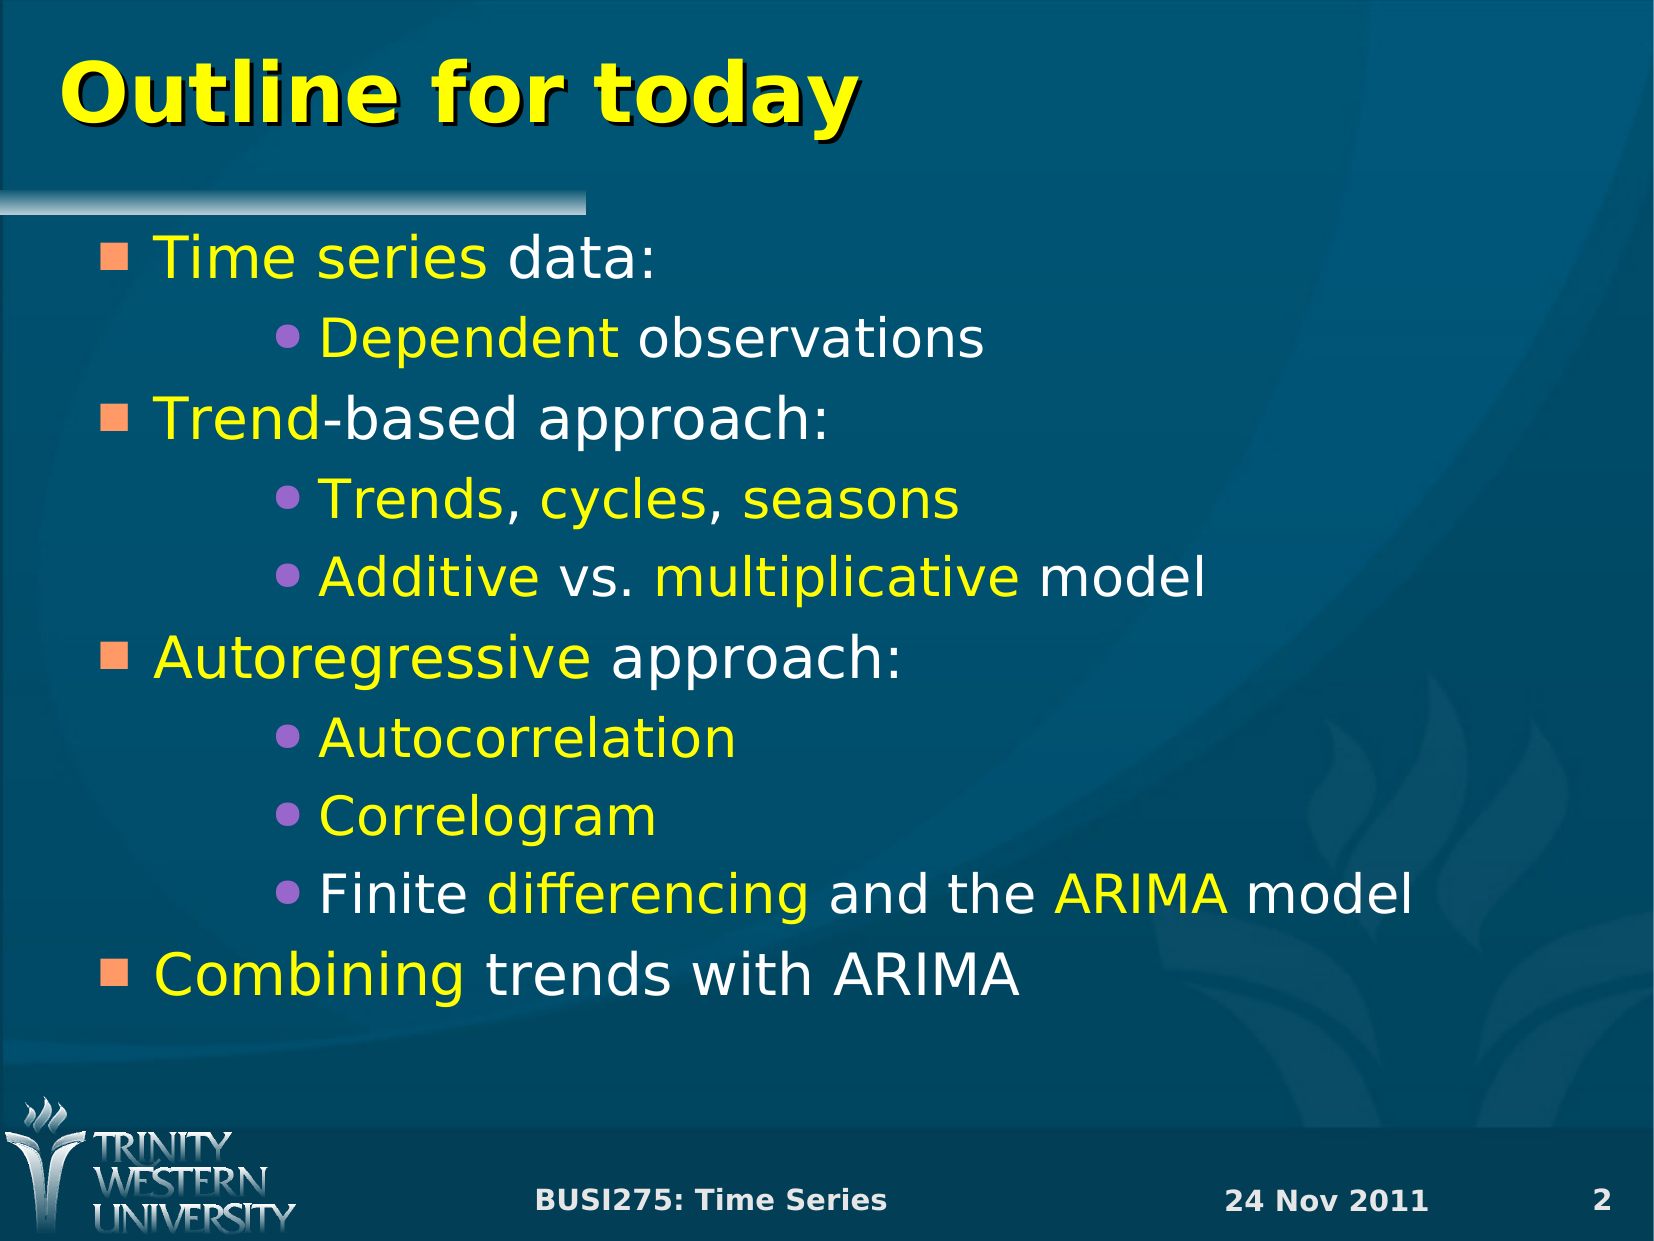

# Outline for today
Time series data:
Dependent observations
Trend-based approach:
Trends, cycles, seasons
Additive vs. multiplicative model
Autoregressive approach:
Autocorrelation
Correlogram
Finite differencing and the ARIMA model
Combining trends with ARIMA
BUSI275: Time Series
24 Nov 2011
2